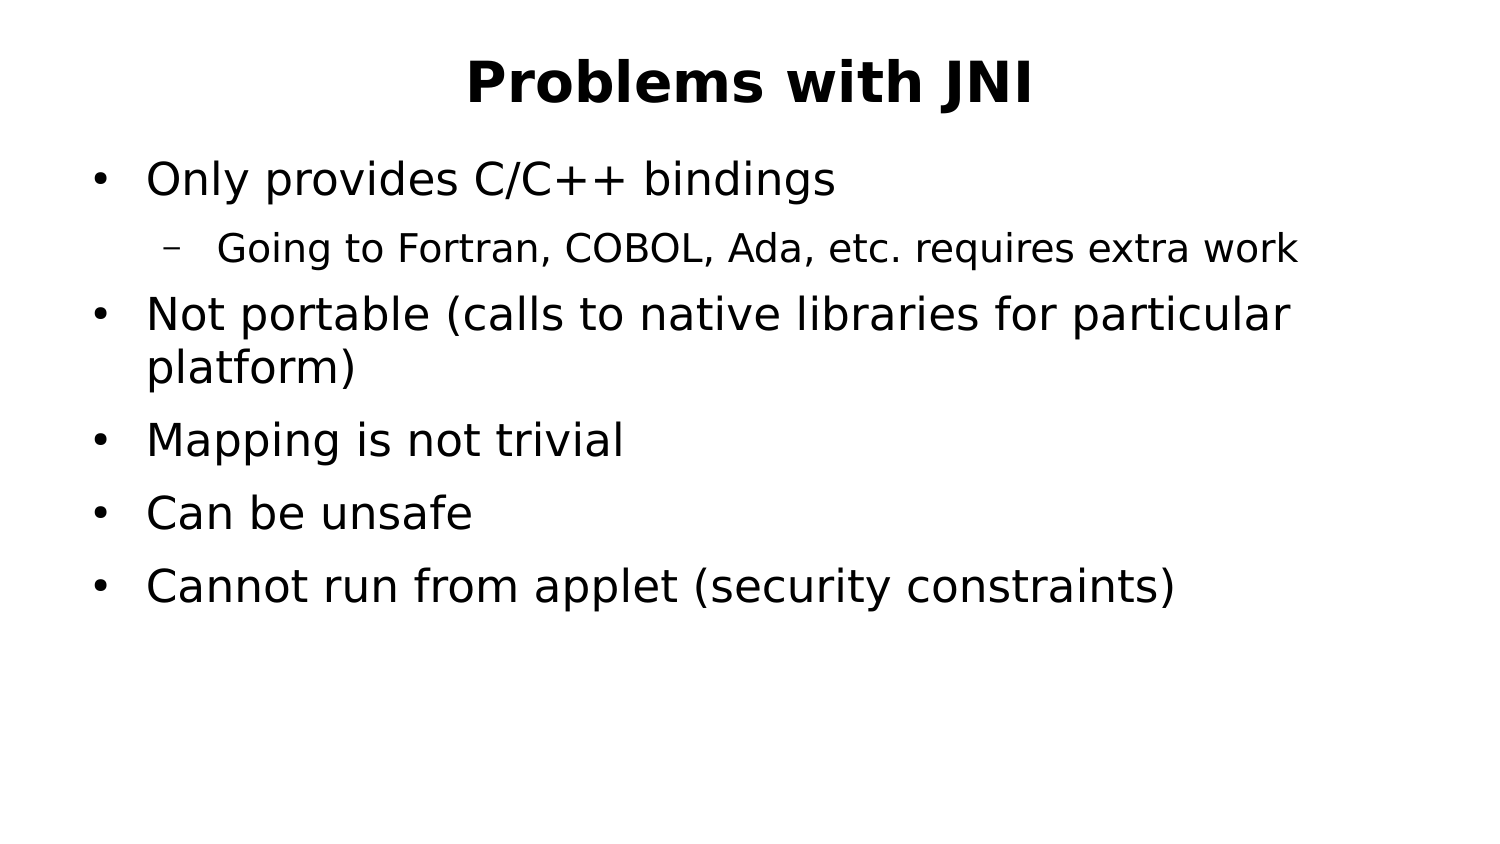

# Problems with JNI
Only provides C/C++ bindings
Going to Fortran, COBOL, Ada, etc. requires extra work
Not portable (calls to native libraries for particular platform)
Mapping is not trivial
Can be unsafe
Cannot run from applet (security constraints)